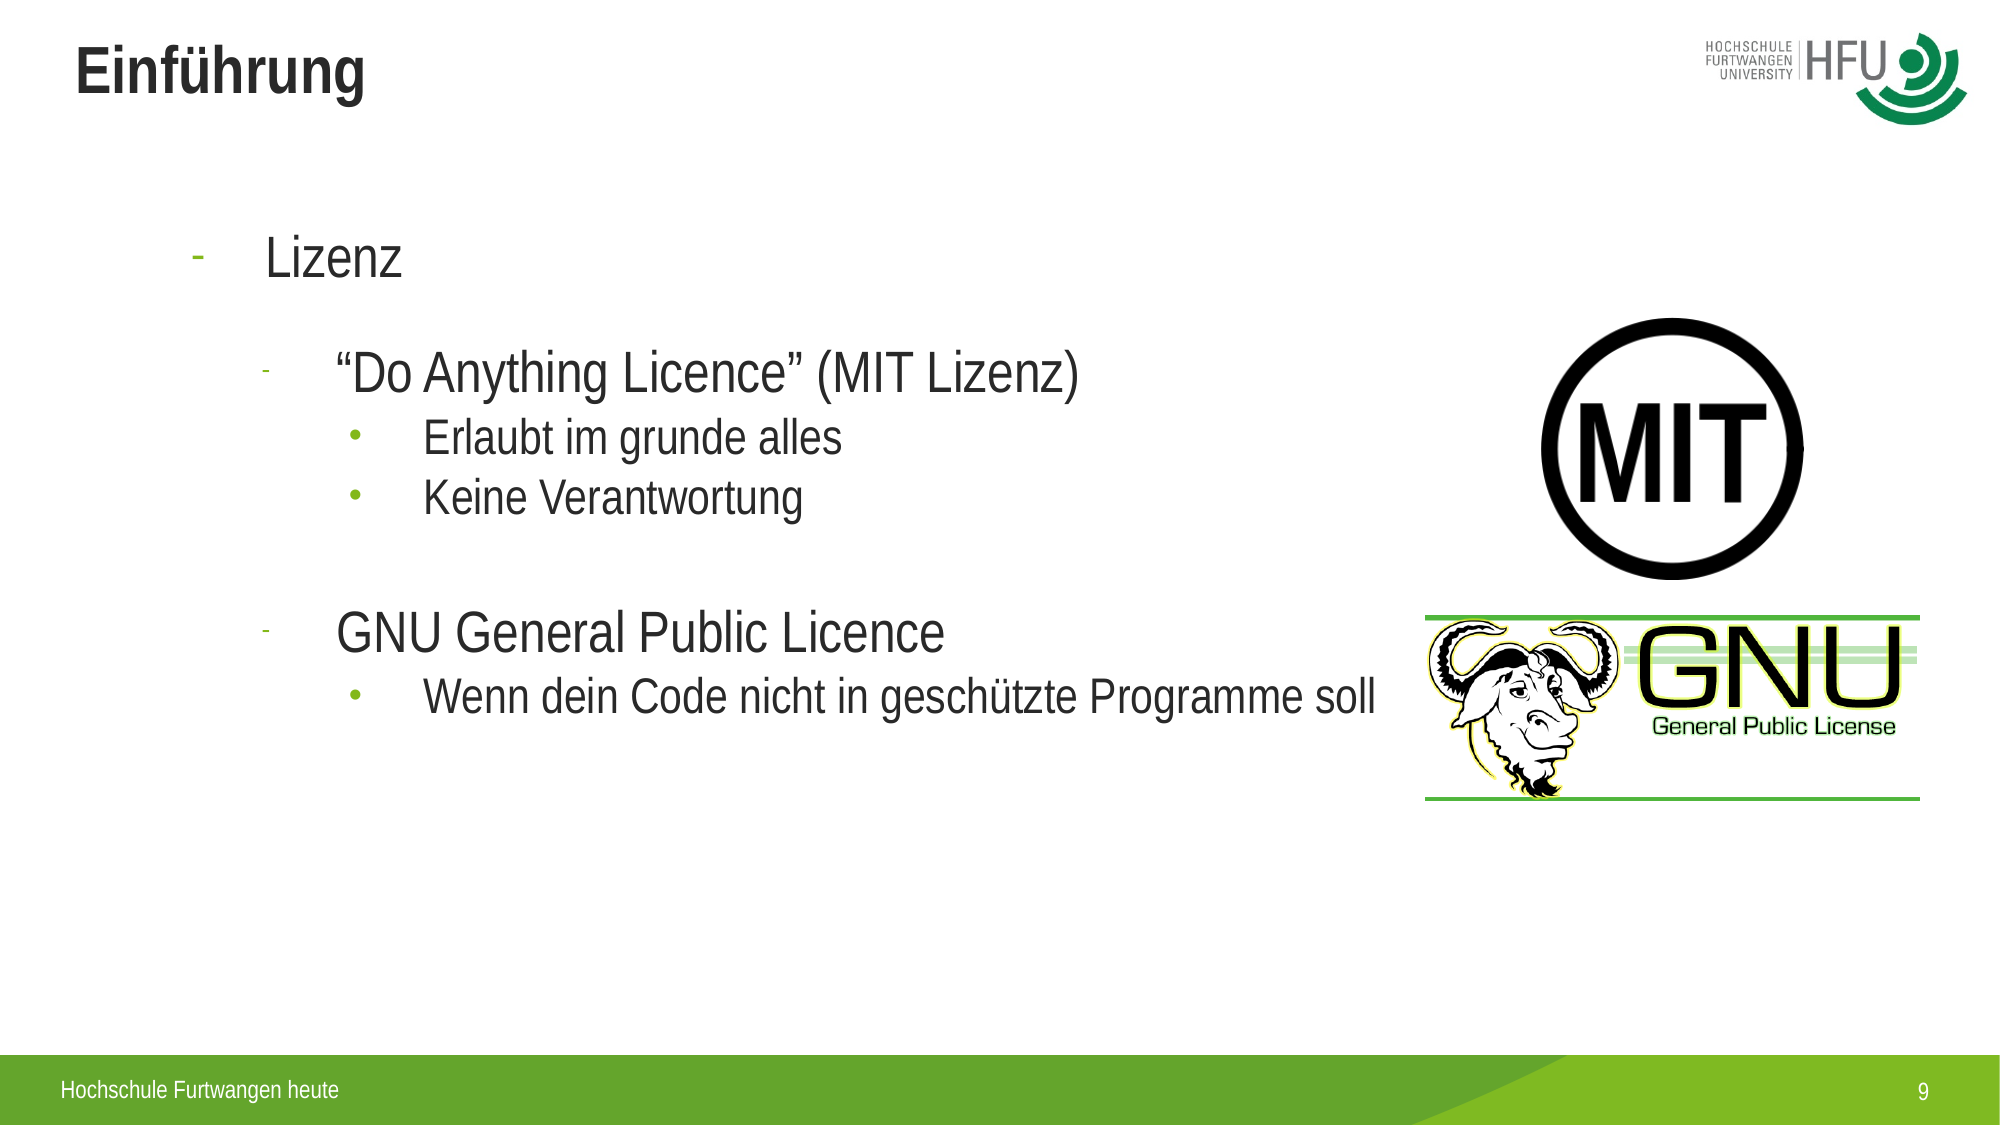

Einführung
Lizenz
“Do Anything Licence” (MIT Lizenz)
Erlaubt im grunde alles
Keine Verantwortung
GNU General Public Licence
Wenn dein Code nicht in geschützte Programme soll
Hochschule Furtwangen heute